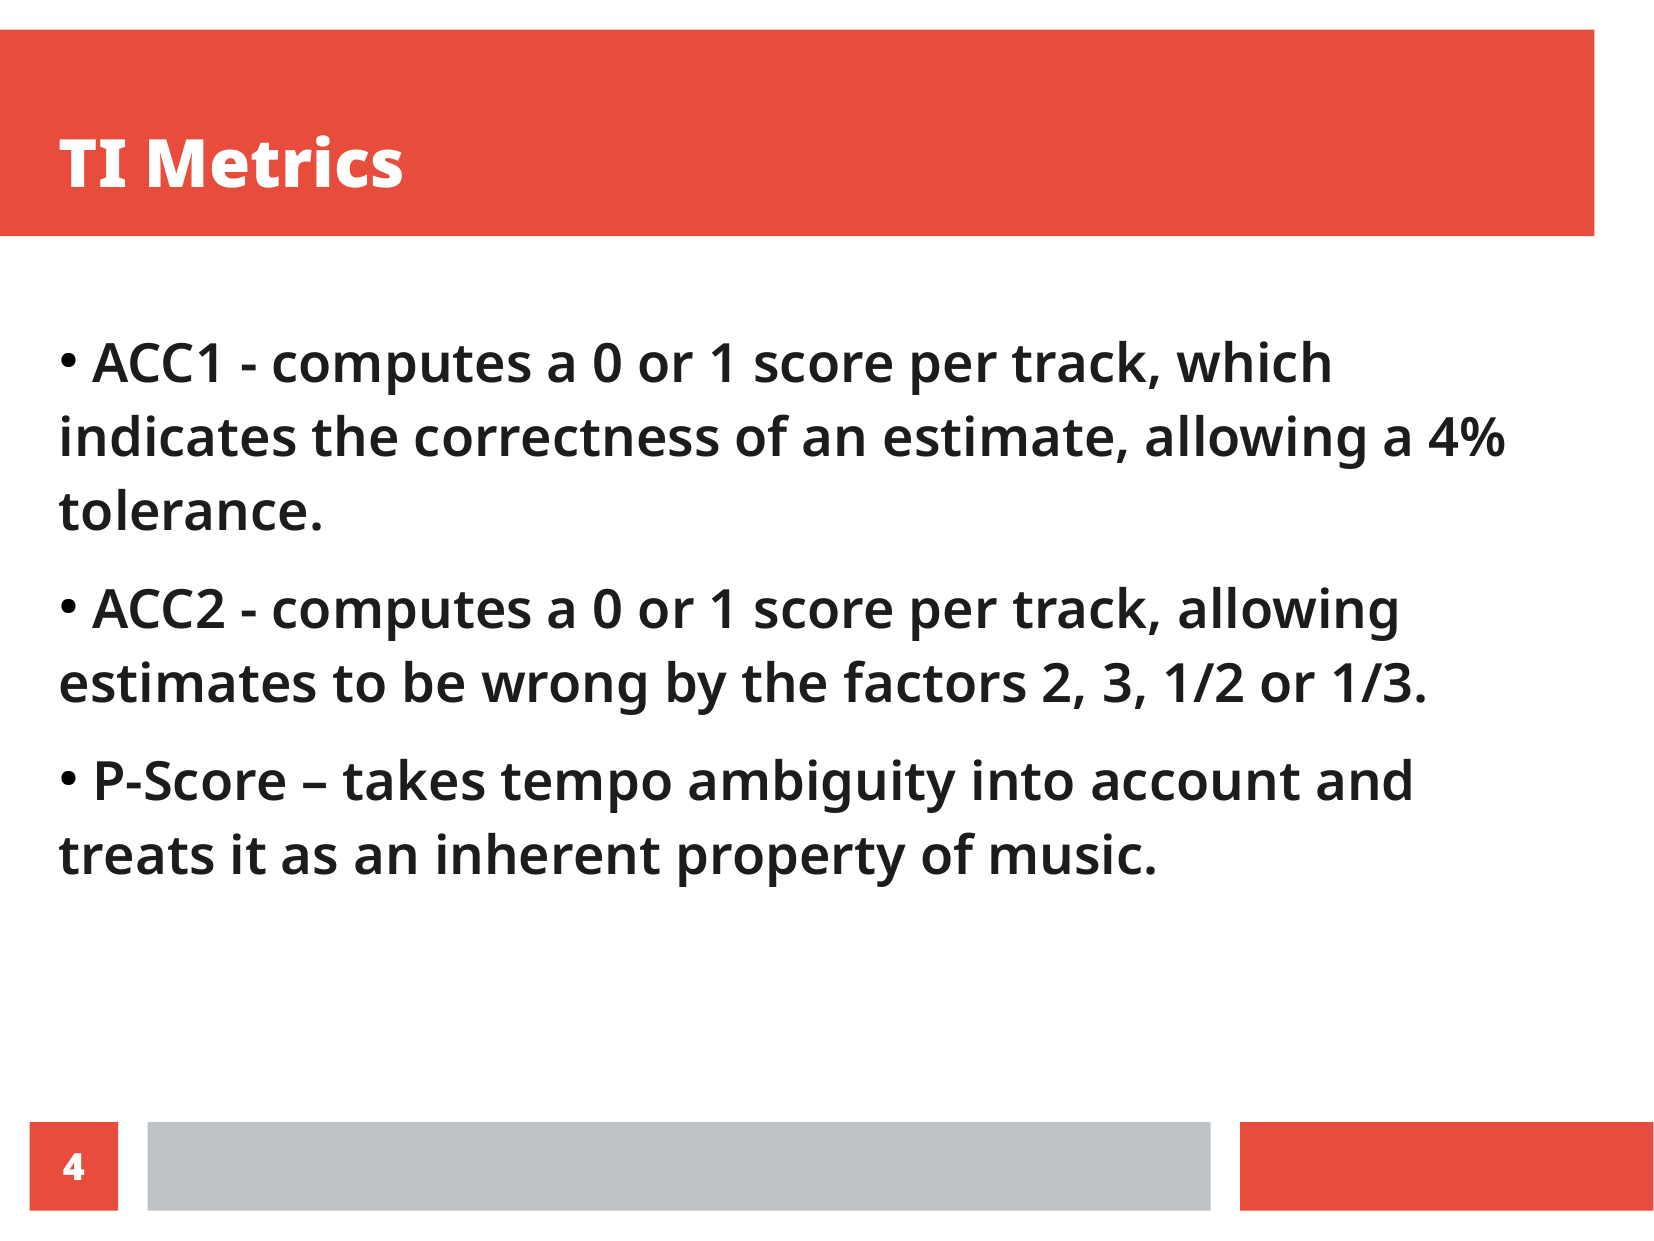

# TI Metrics
 ACC1 - computes a 0 or 1 score per track, which indicates the correctness of an estimate, allowing a 4% tolerance.
 ACC2 - computes a 0 or 1 score per track, allowing estimates to be wrong by the factors 2, 3, 1/2 or 1/3.
 P-Score – takes tempo ambiguity into account and treats it as an inherent property of music.
4